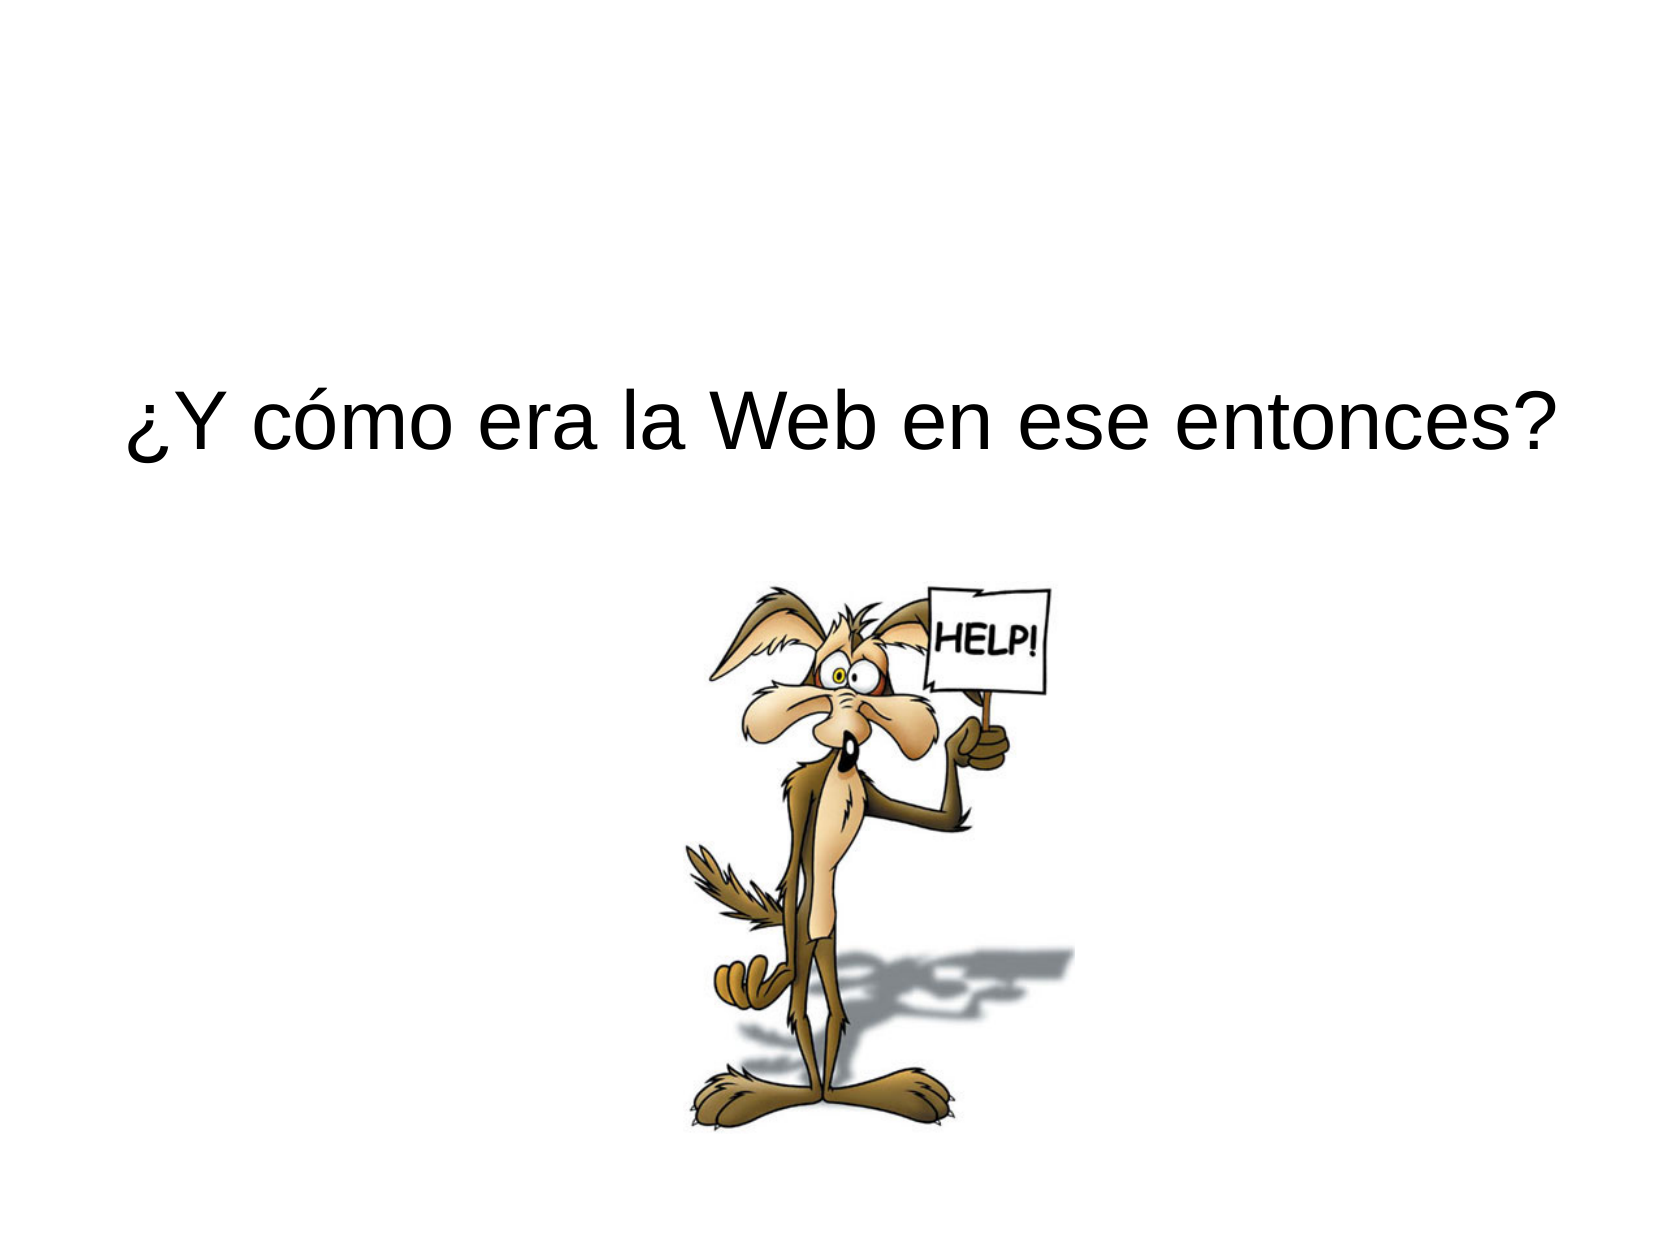

# ¿Y cómo era la Web en ese entonces?